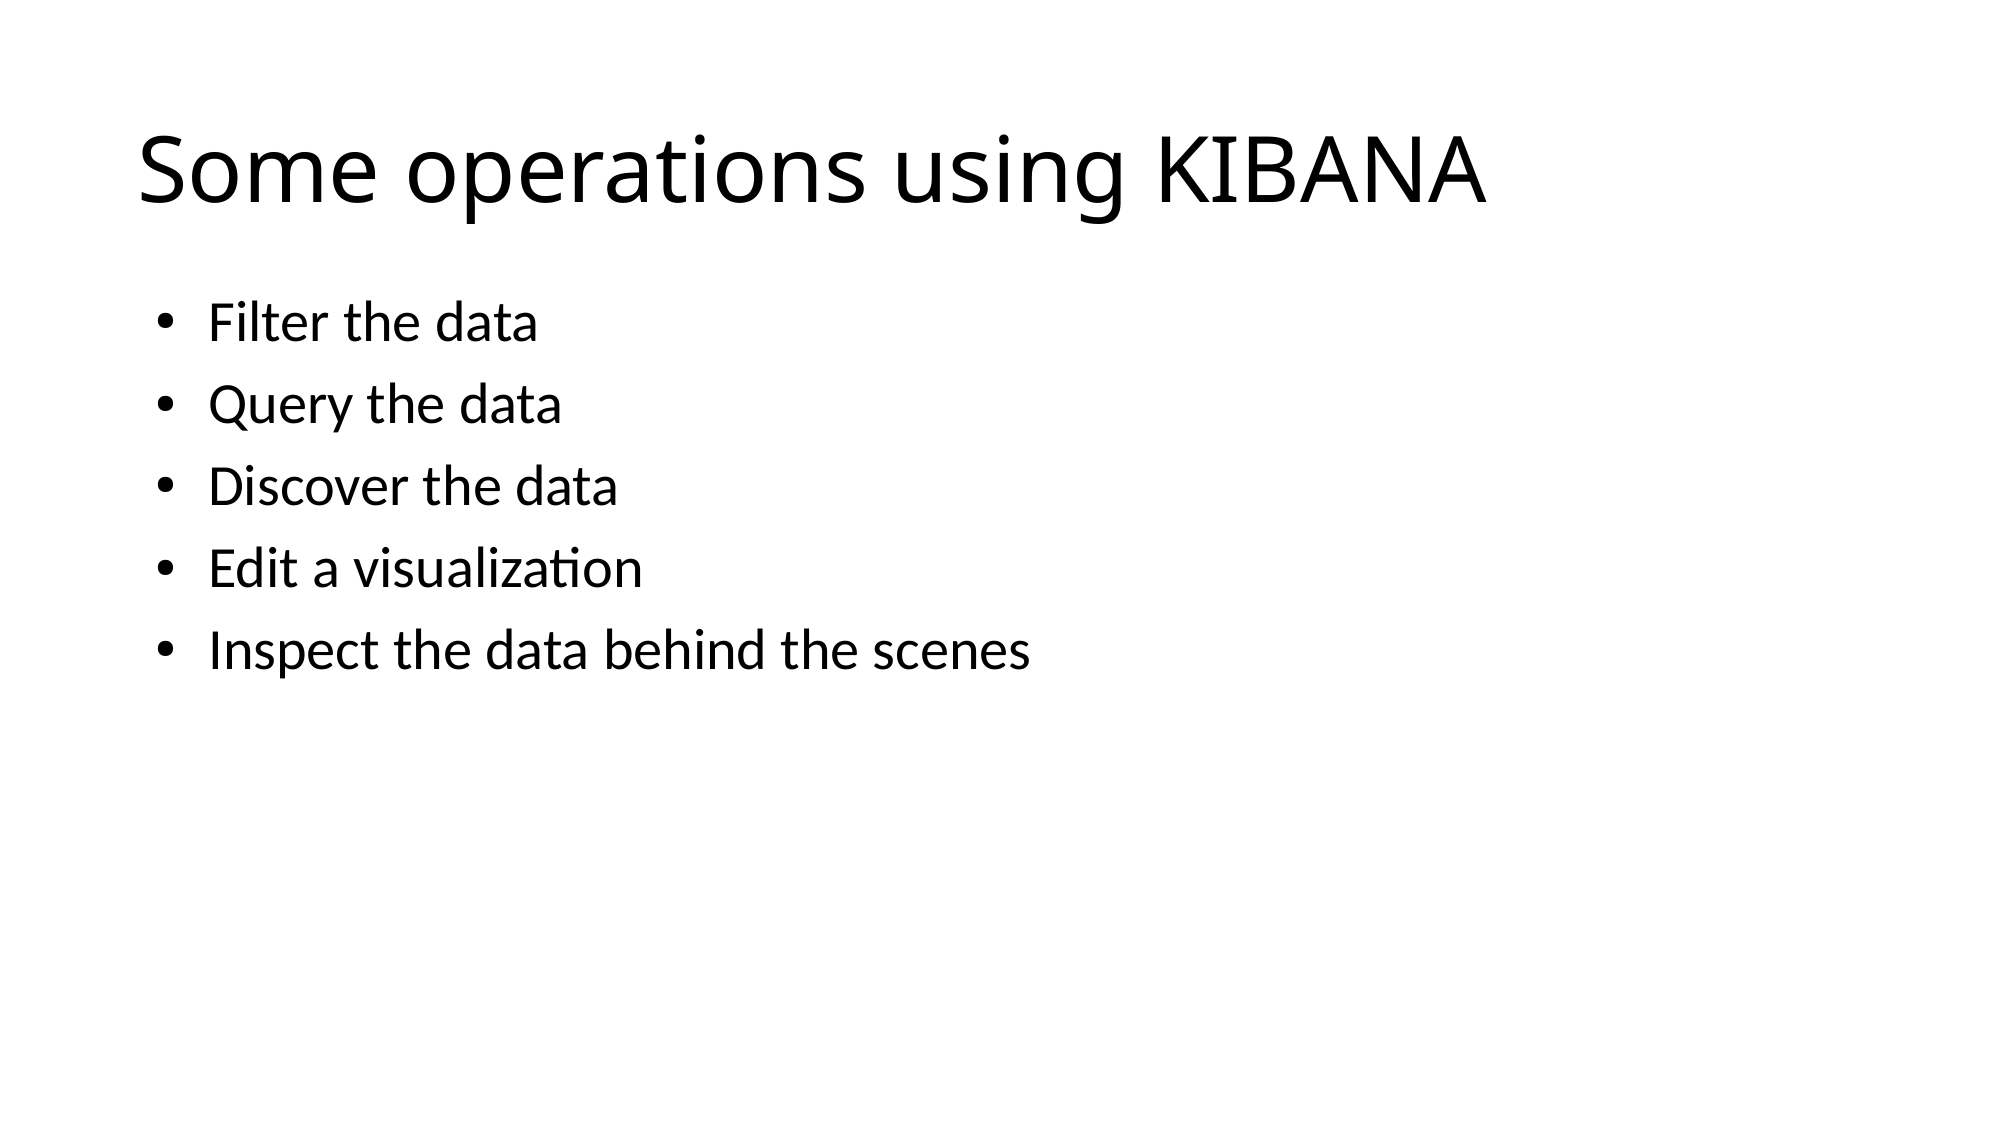

# Some operations using KIBANA
Filter the data
Query the data
Discover the data
Edit a visualization
Inspect the data behind the scenes